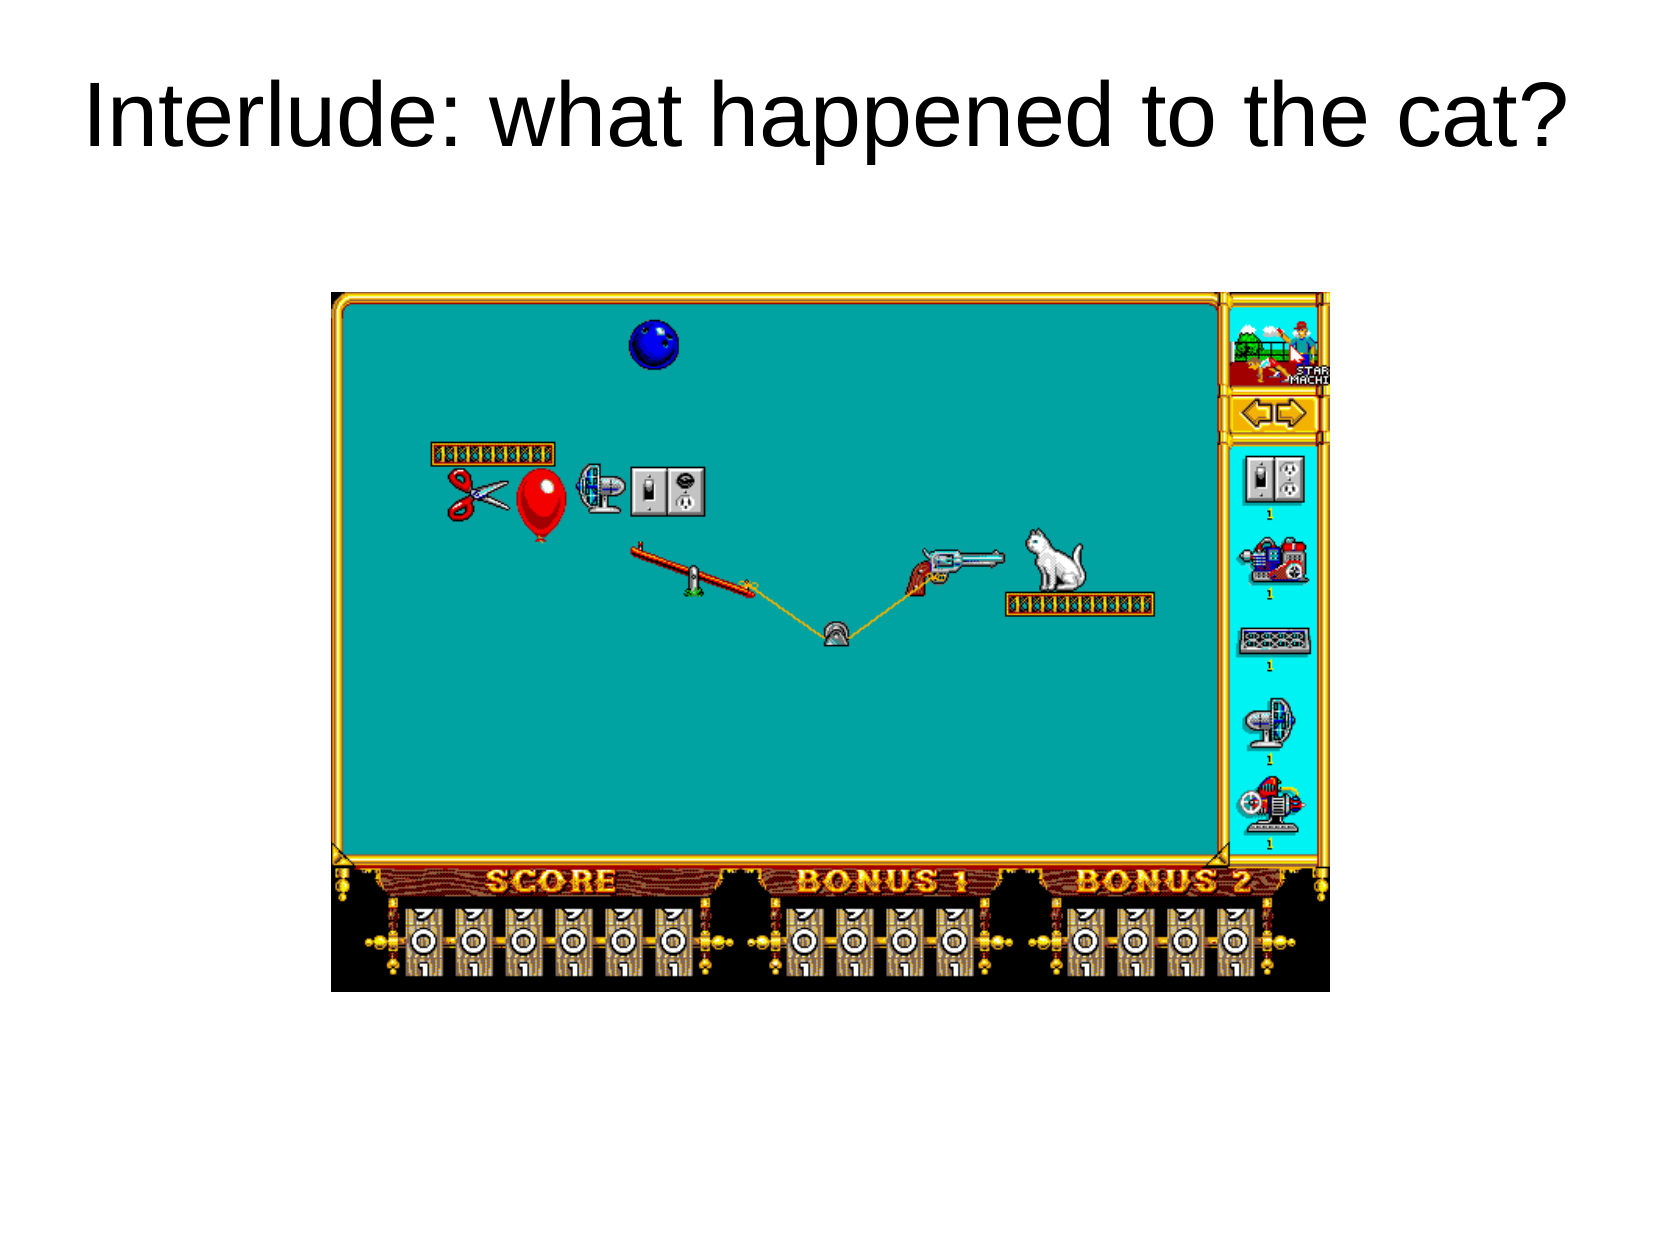

# Interlude: what happened to the cat?